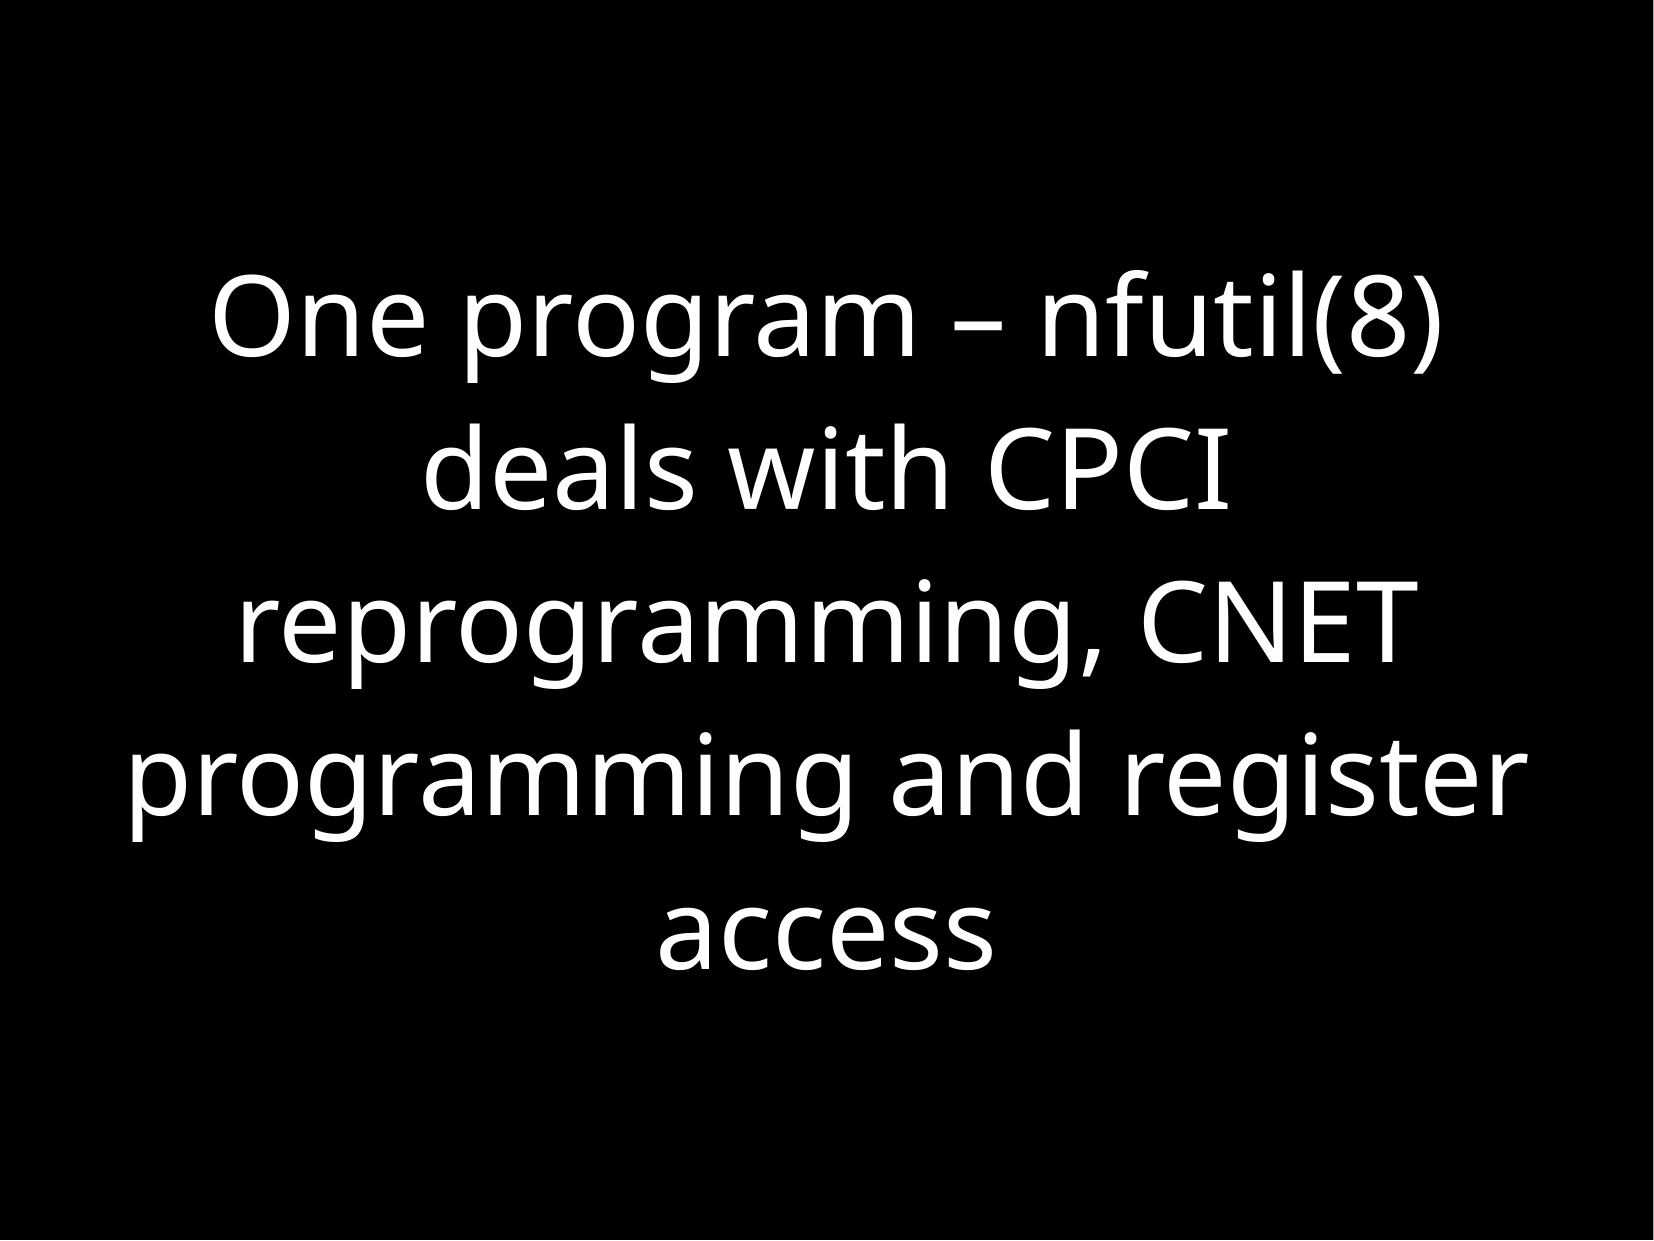

# One program – nfutil(8) deals with CPCI reprogramming, CNET programming and register access